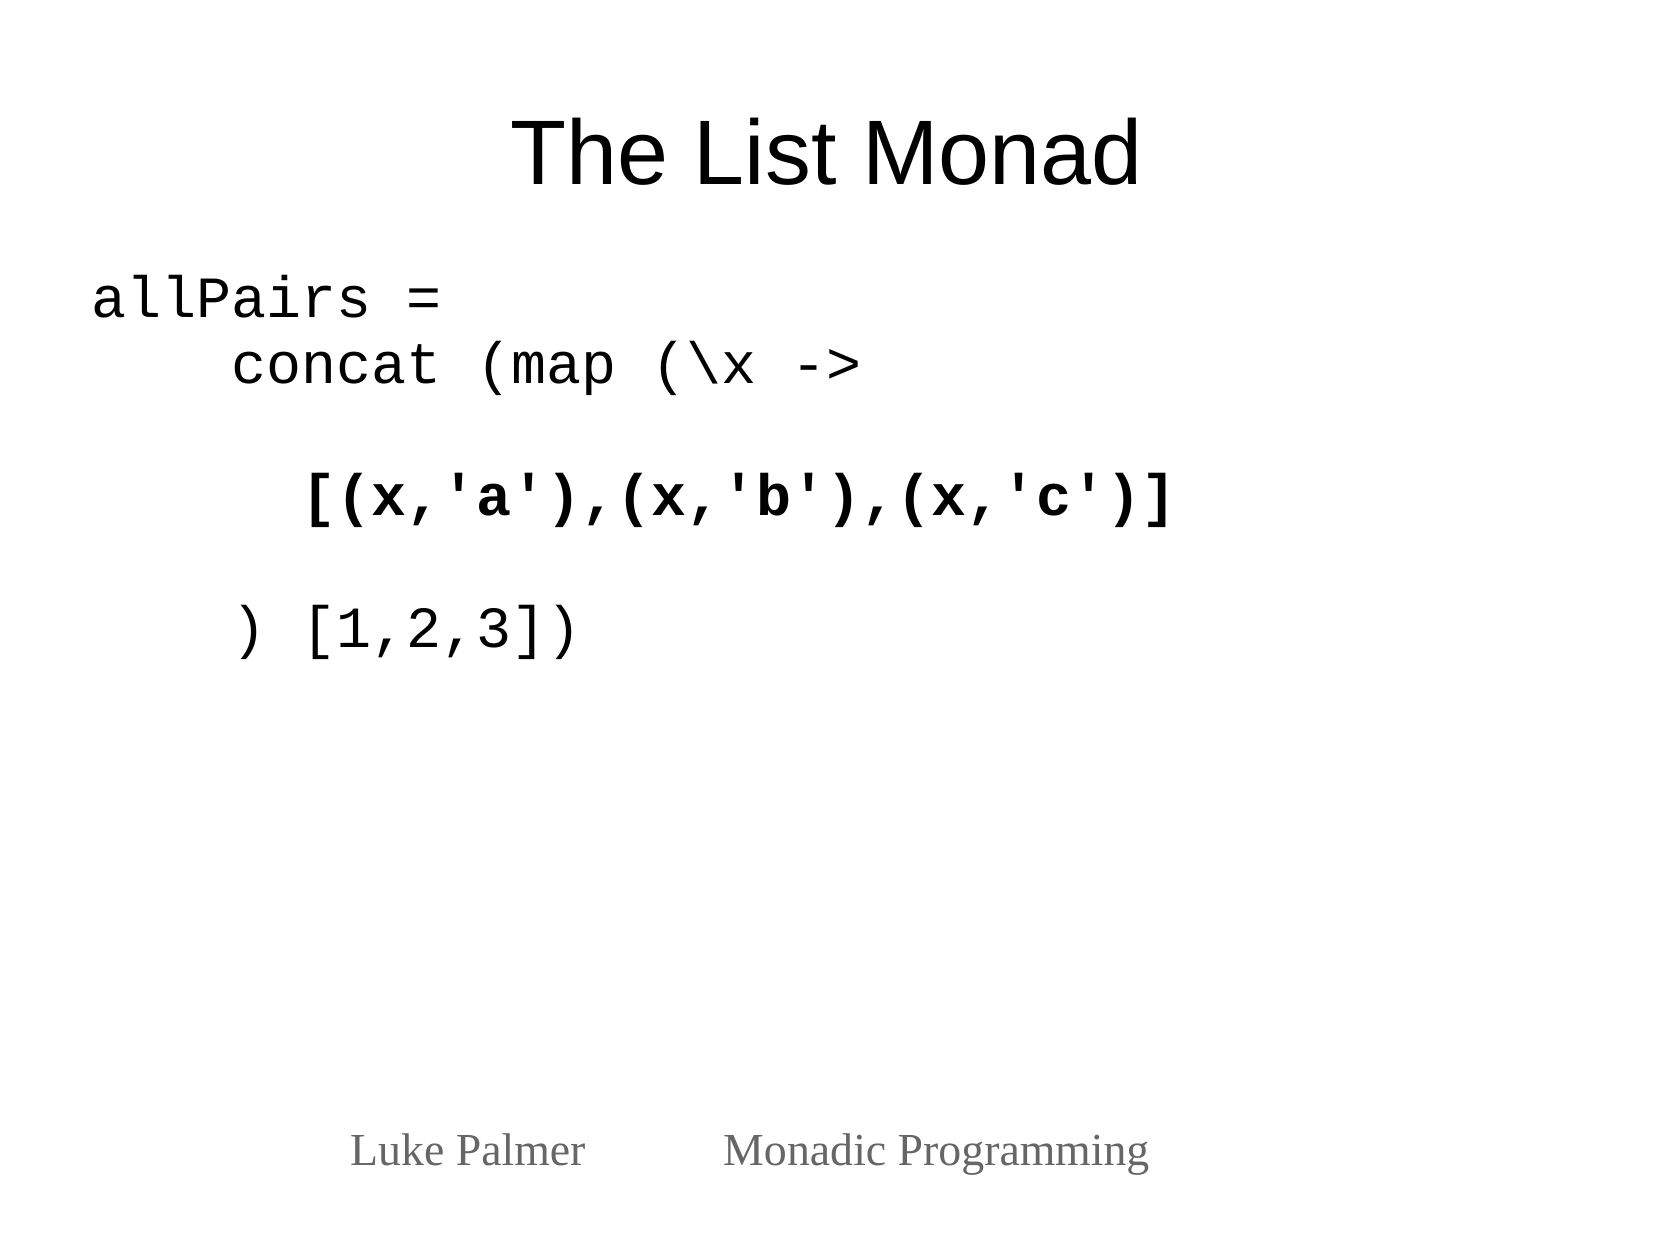

# The List Monad
allPairs =
 concat (map (\x ->
 [(x,'a'),(x,'b'),(x,'c')]
 ) [1,2,3])